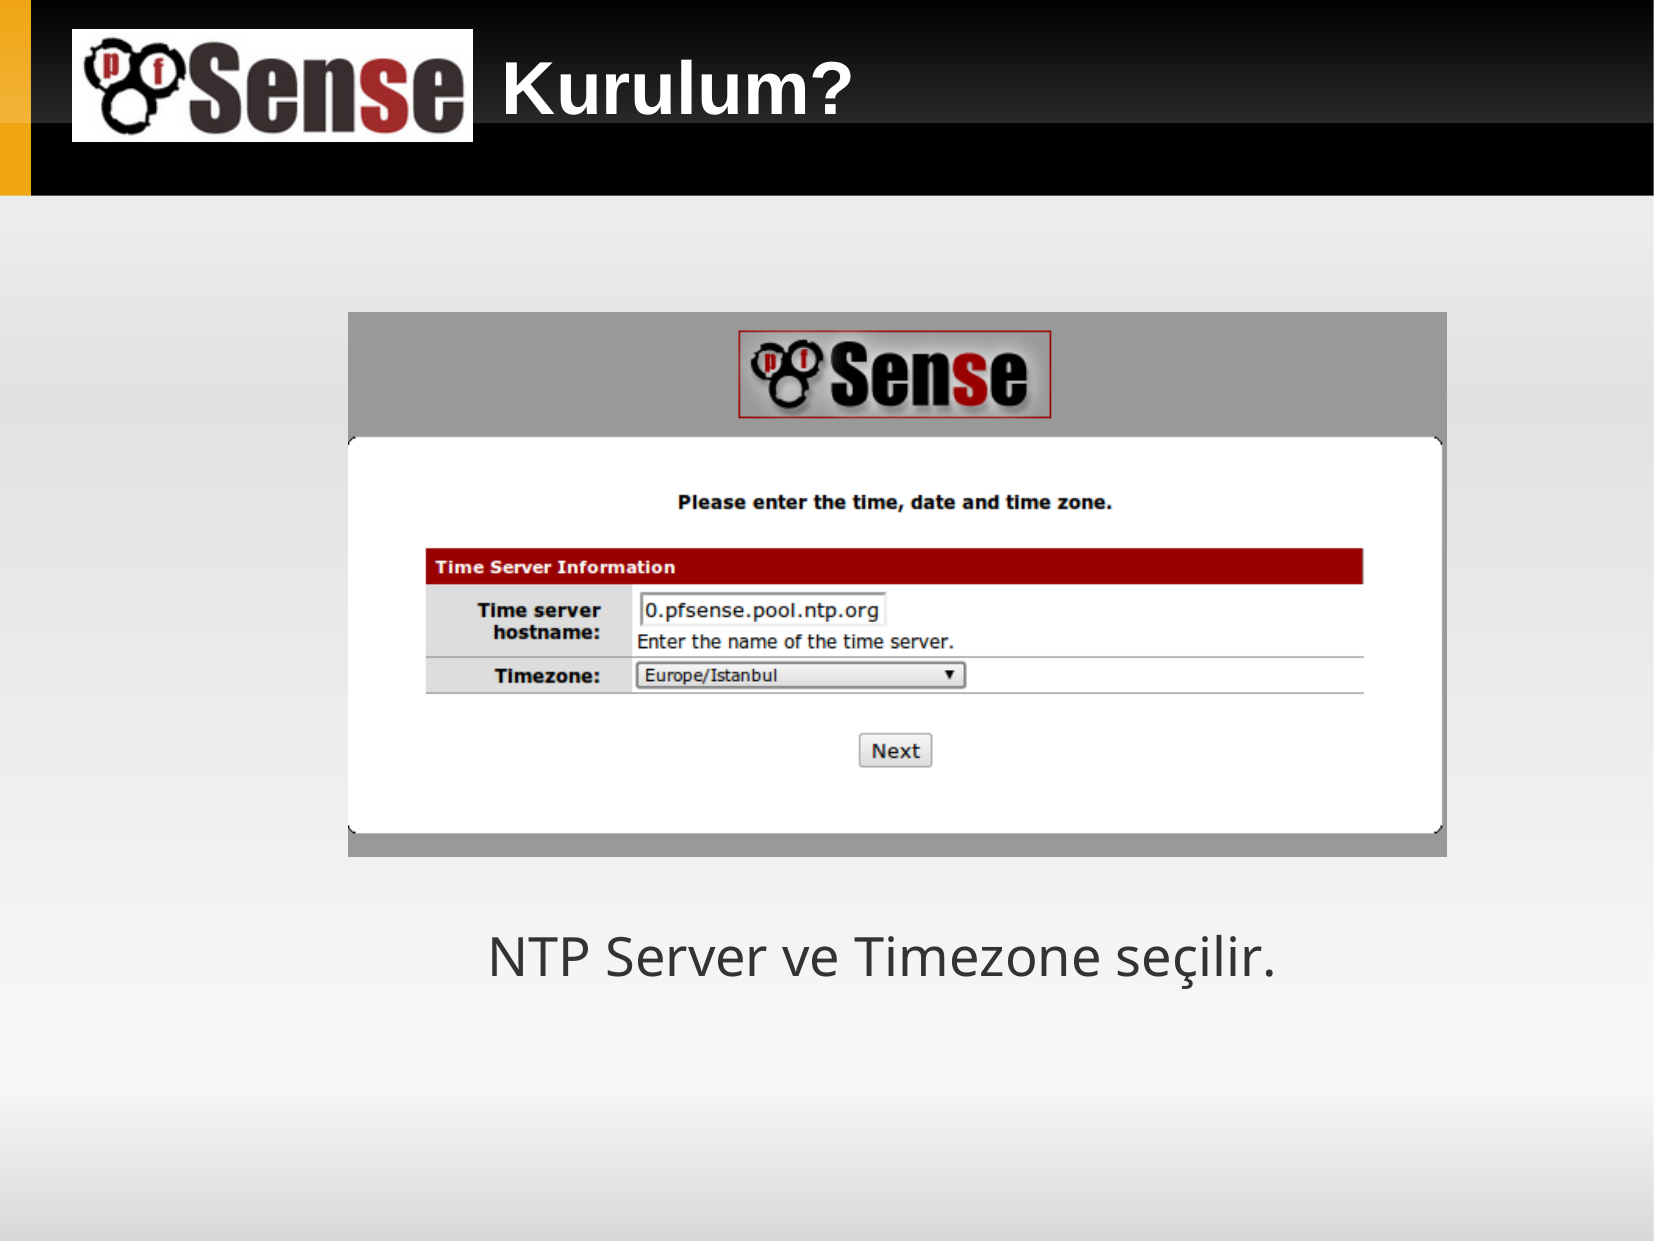

# Kurulum?
NTP Server ve Timezone seçilir.